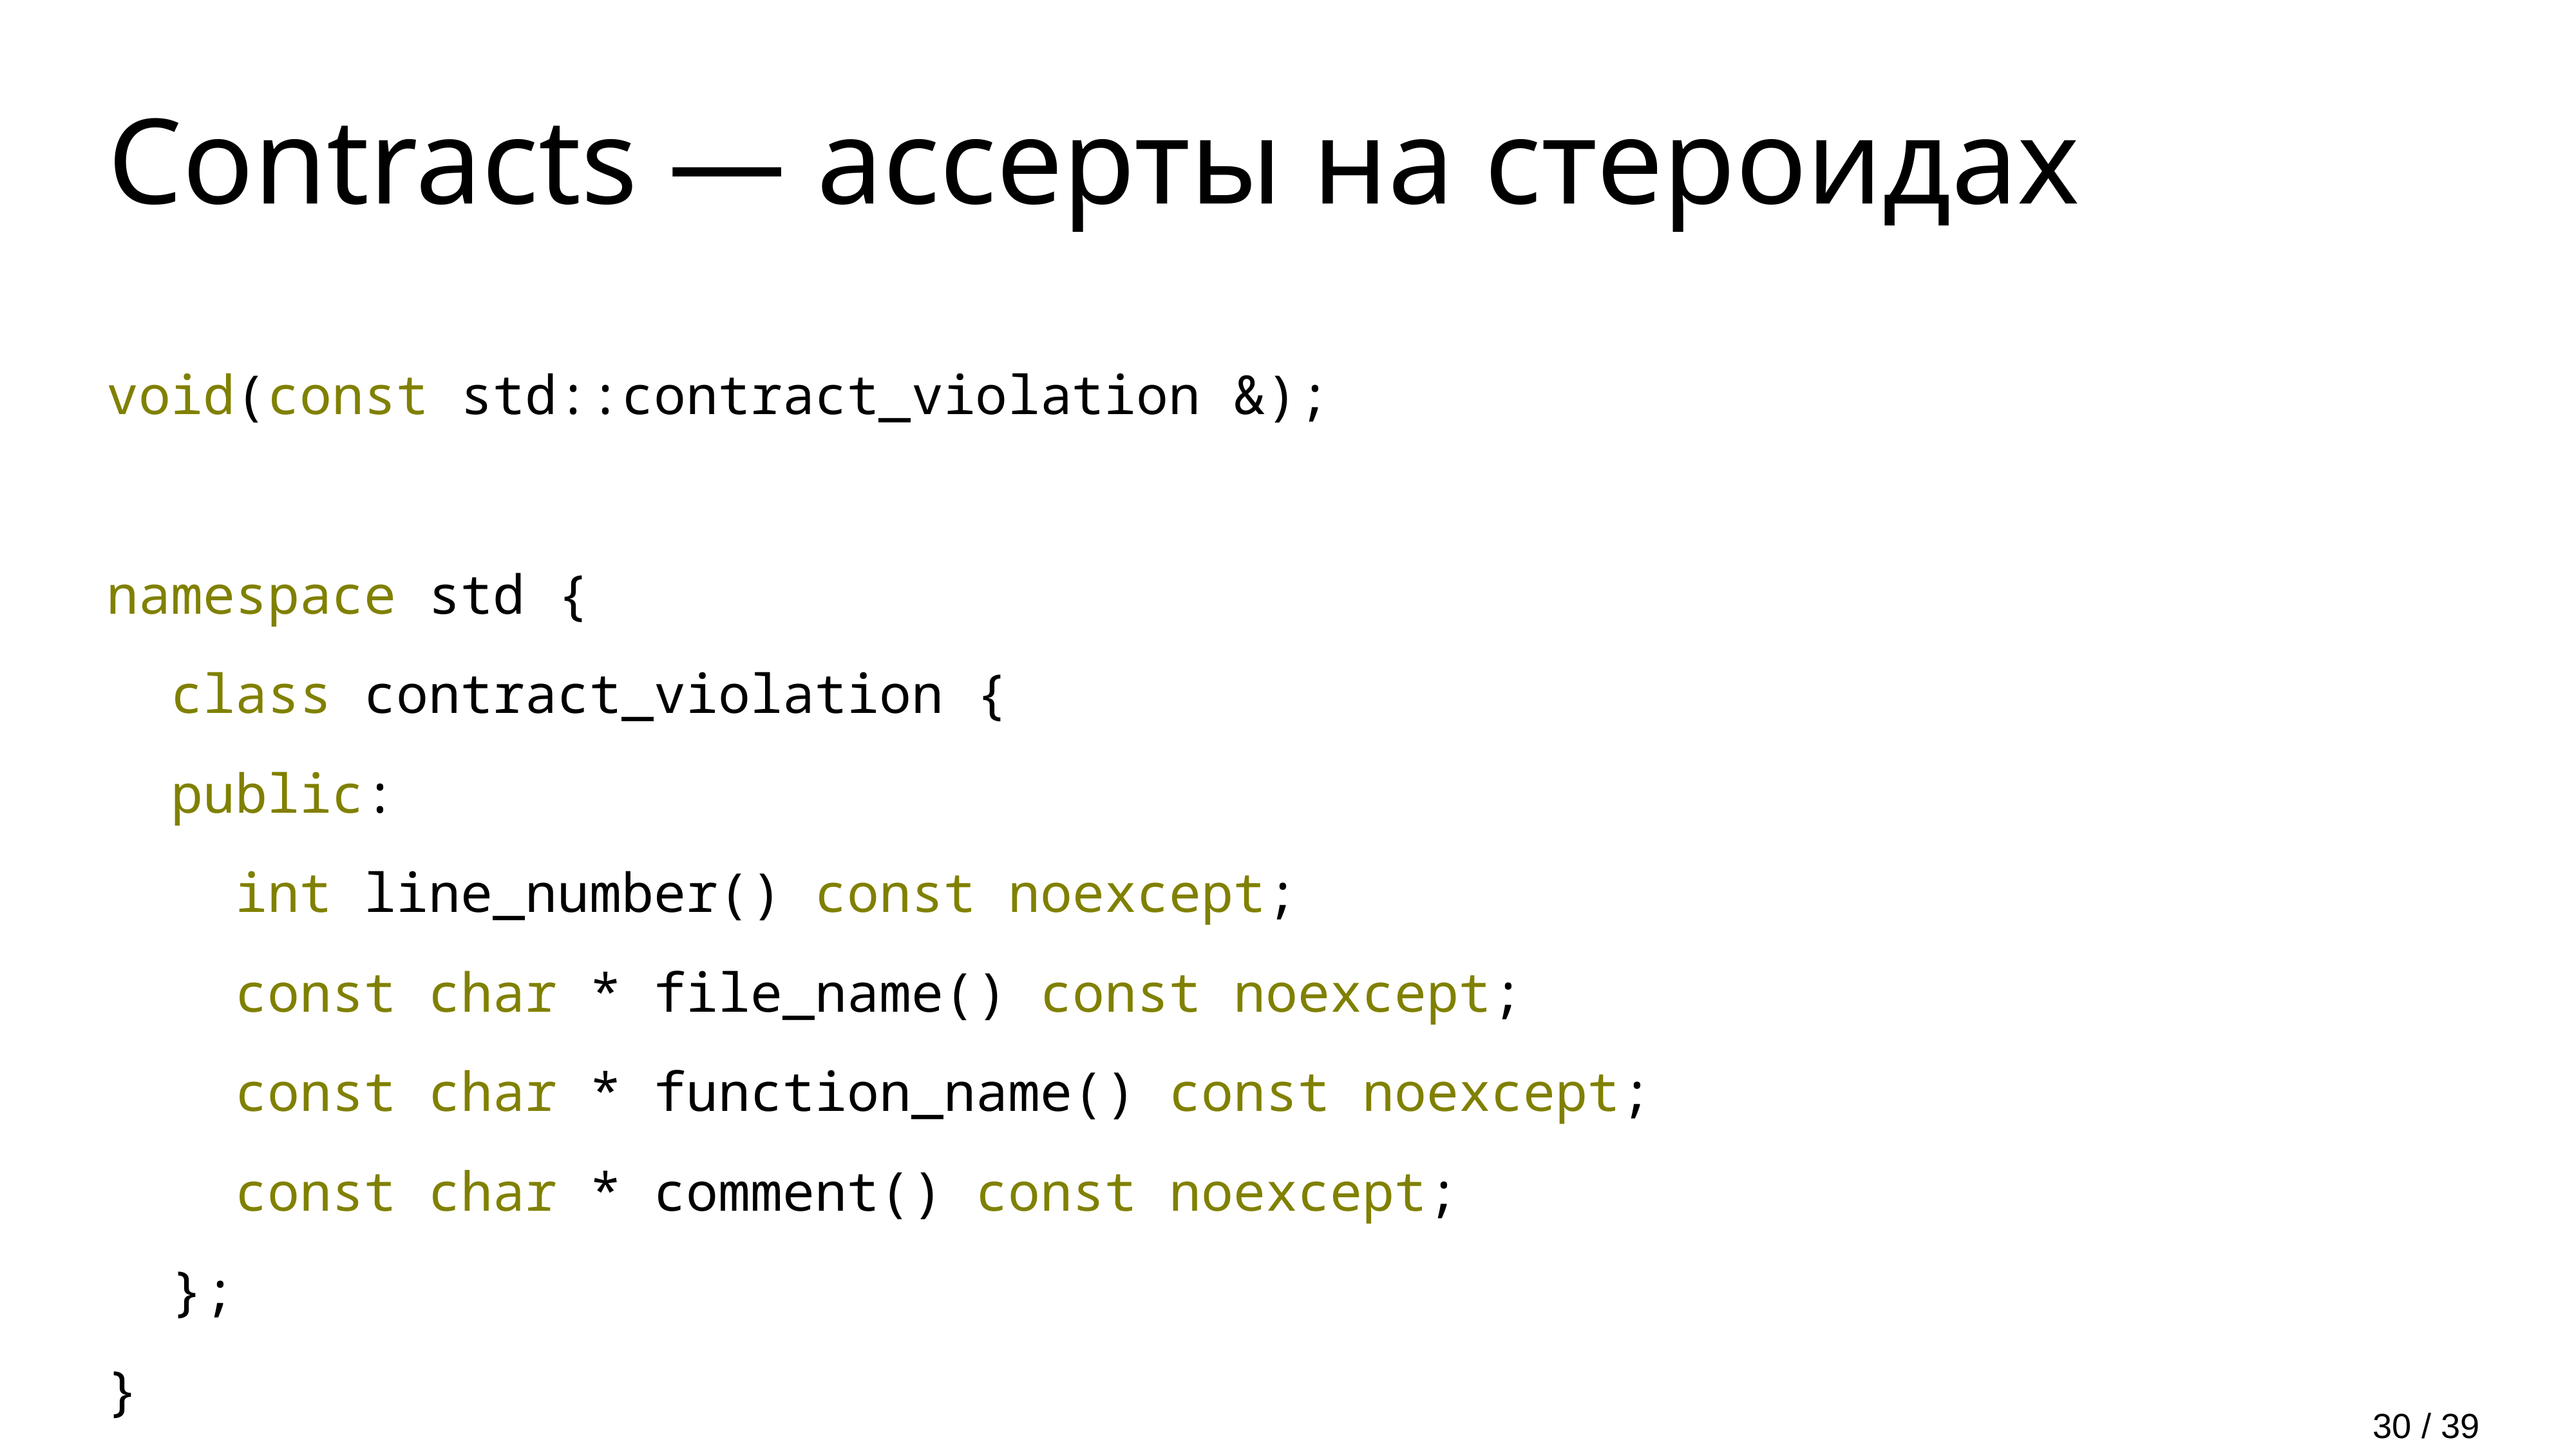

# Contracts — ассерты на стероидах
void(const std::contract_violation &);
namespace std {
 class contract_violation {
 public:
 int line_number() const noexcept;
 const char * file_name() const noexcept;
 const char * function_name() const noexcept;
 const char * comment() const noexcept;
 };
}